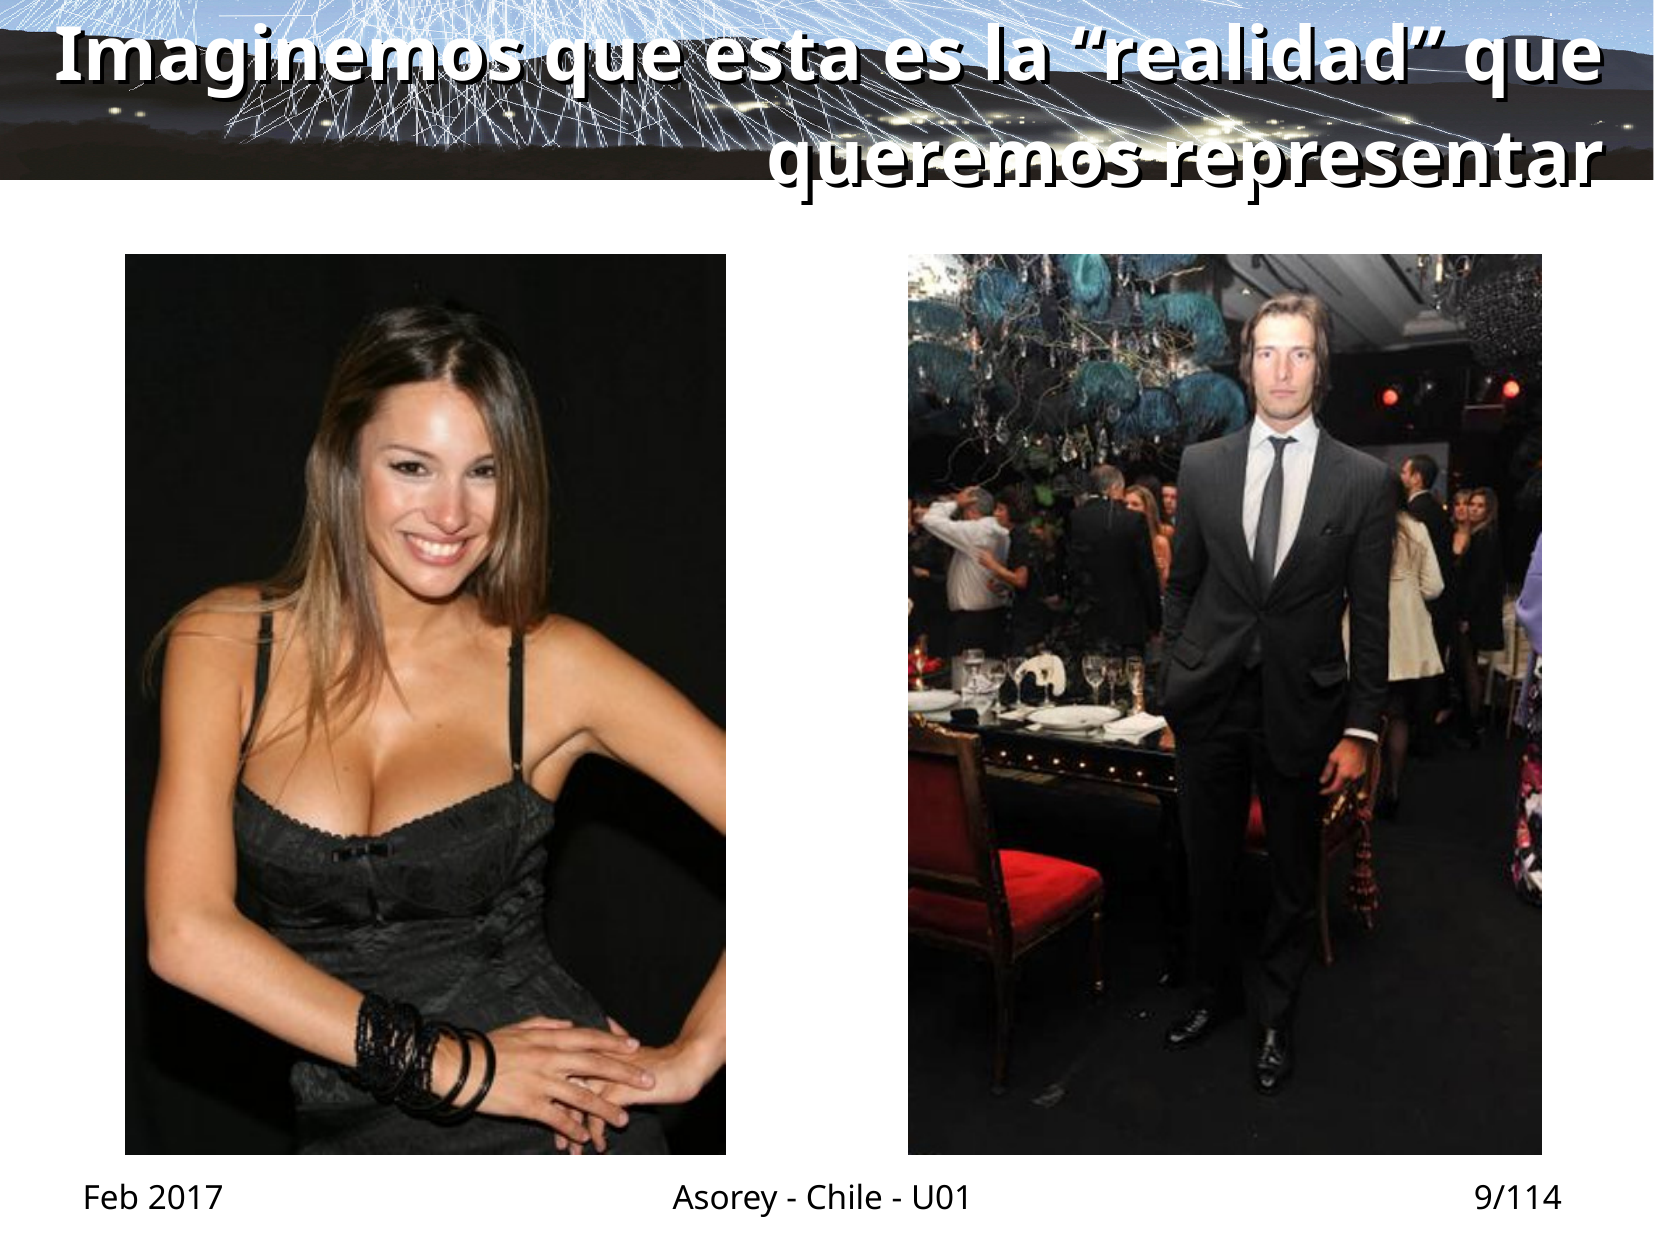

# Imaginemos que esta es la “realidad” que queremos representar
Feb 2017
Asorey - Chile - U01
9